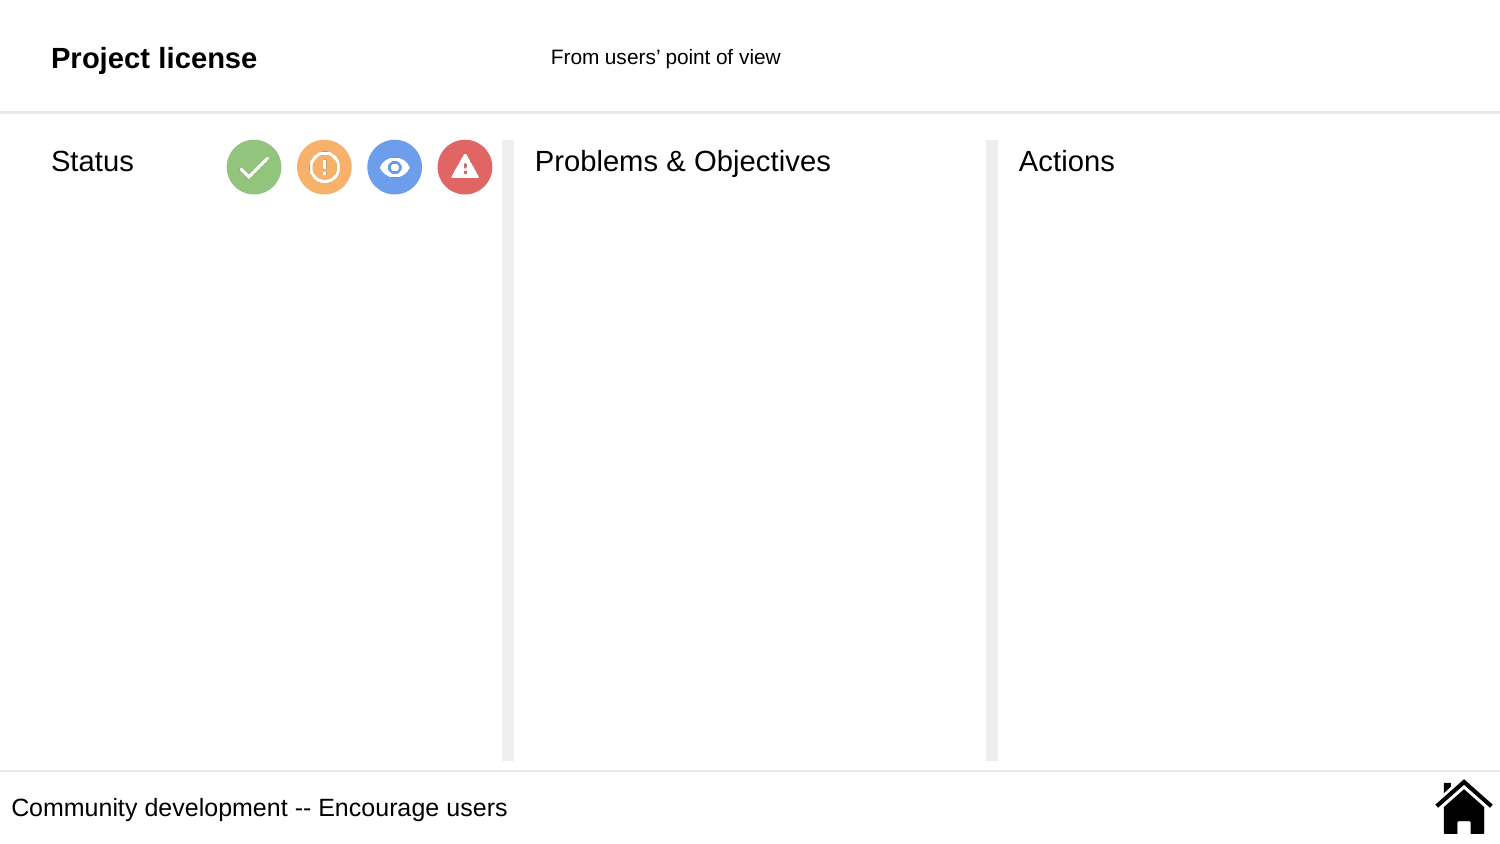

Project license
From users’ point of view
# Status
Problems & Objectives
Actions
Community development -- Encourage users